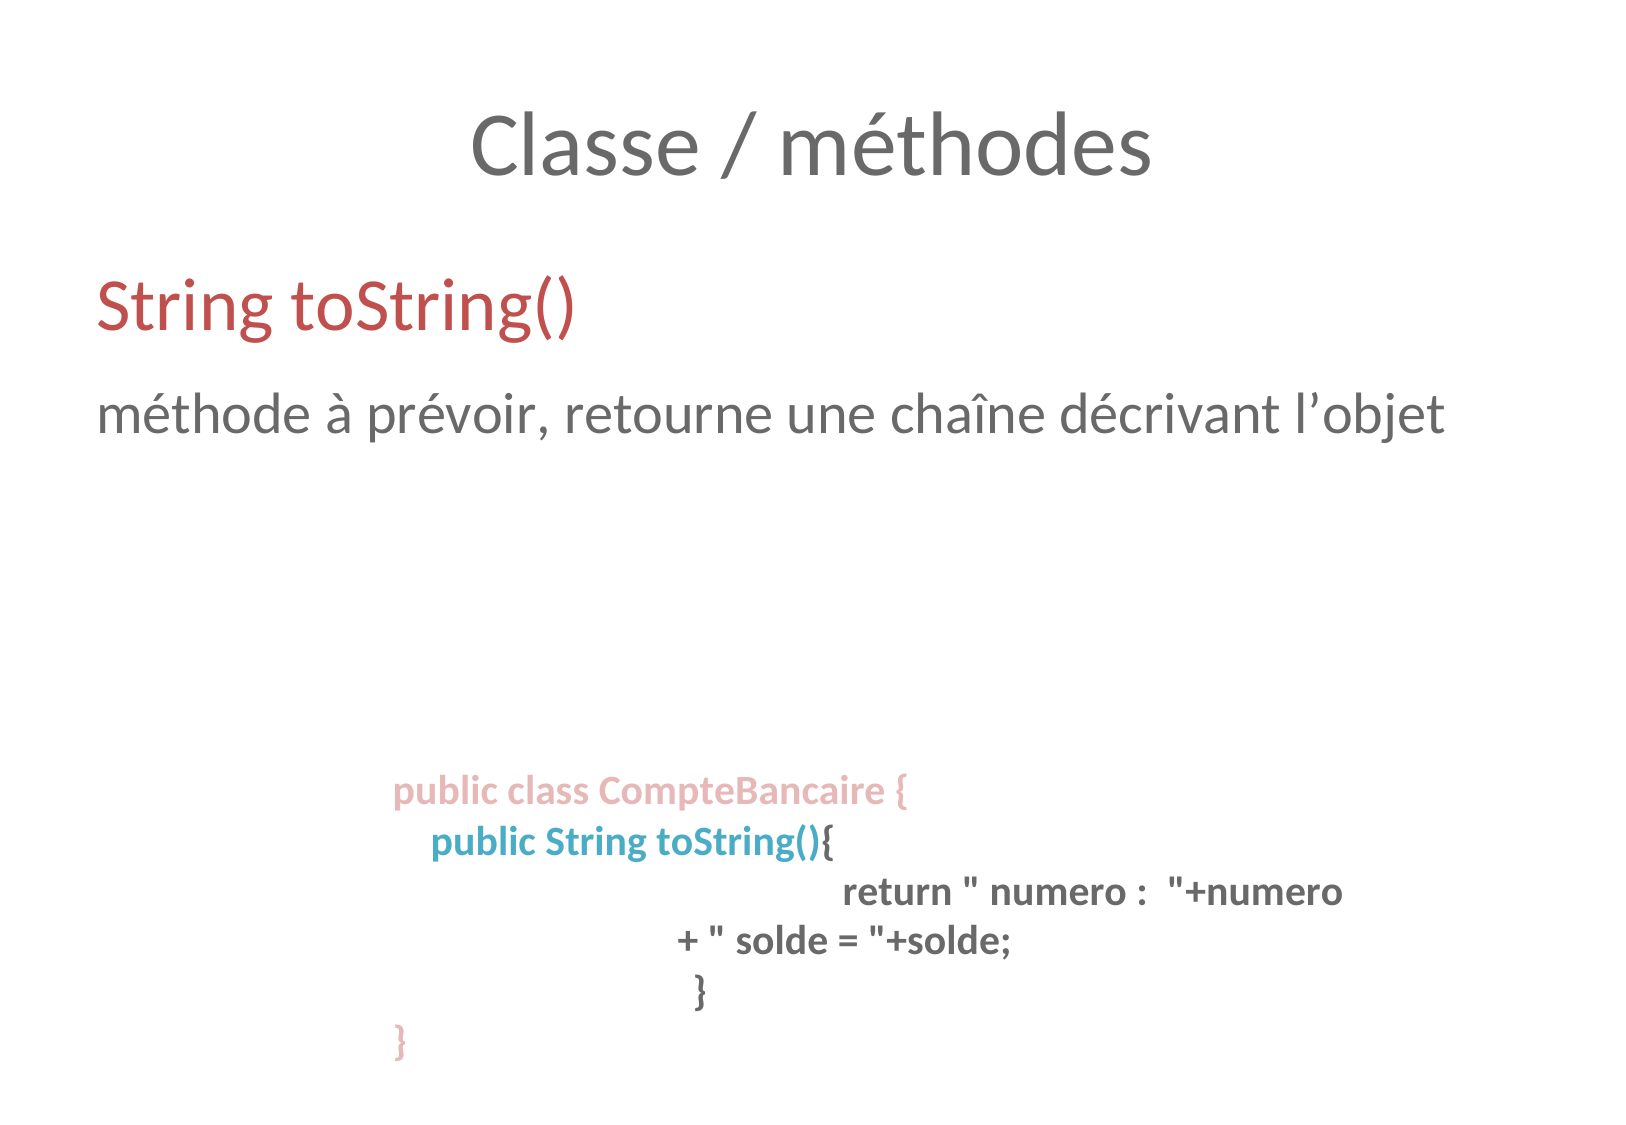

# Classe / méthodes
String toString()
méthode à prévoir, retourne une chaîne décrivant l’objet
public class CompteBancaire {
 public String toString(){
			return " numero :  "+numero
 + " solde = "+solde;
		}
}